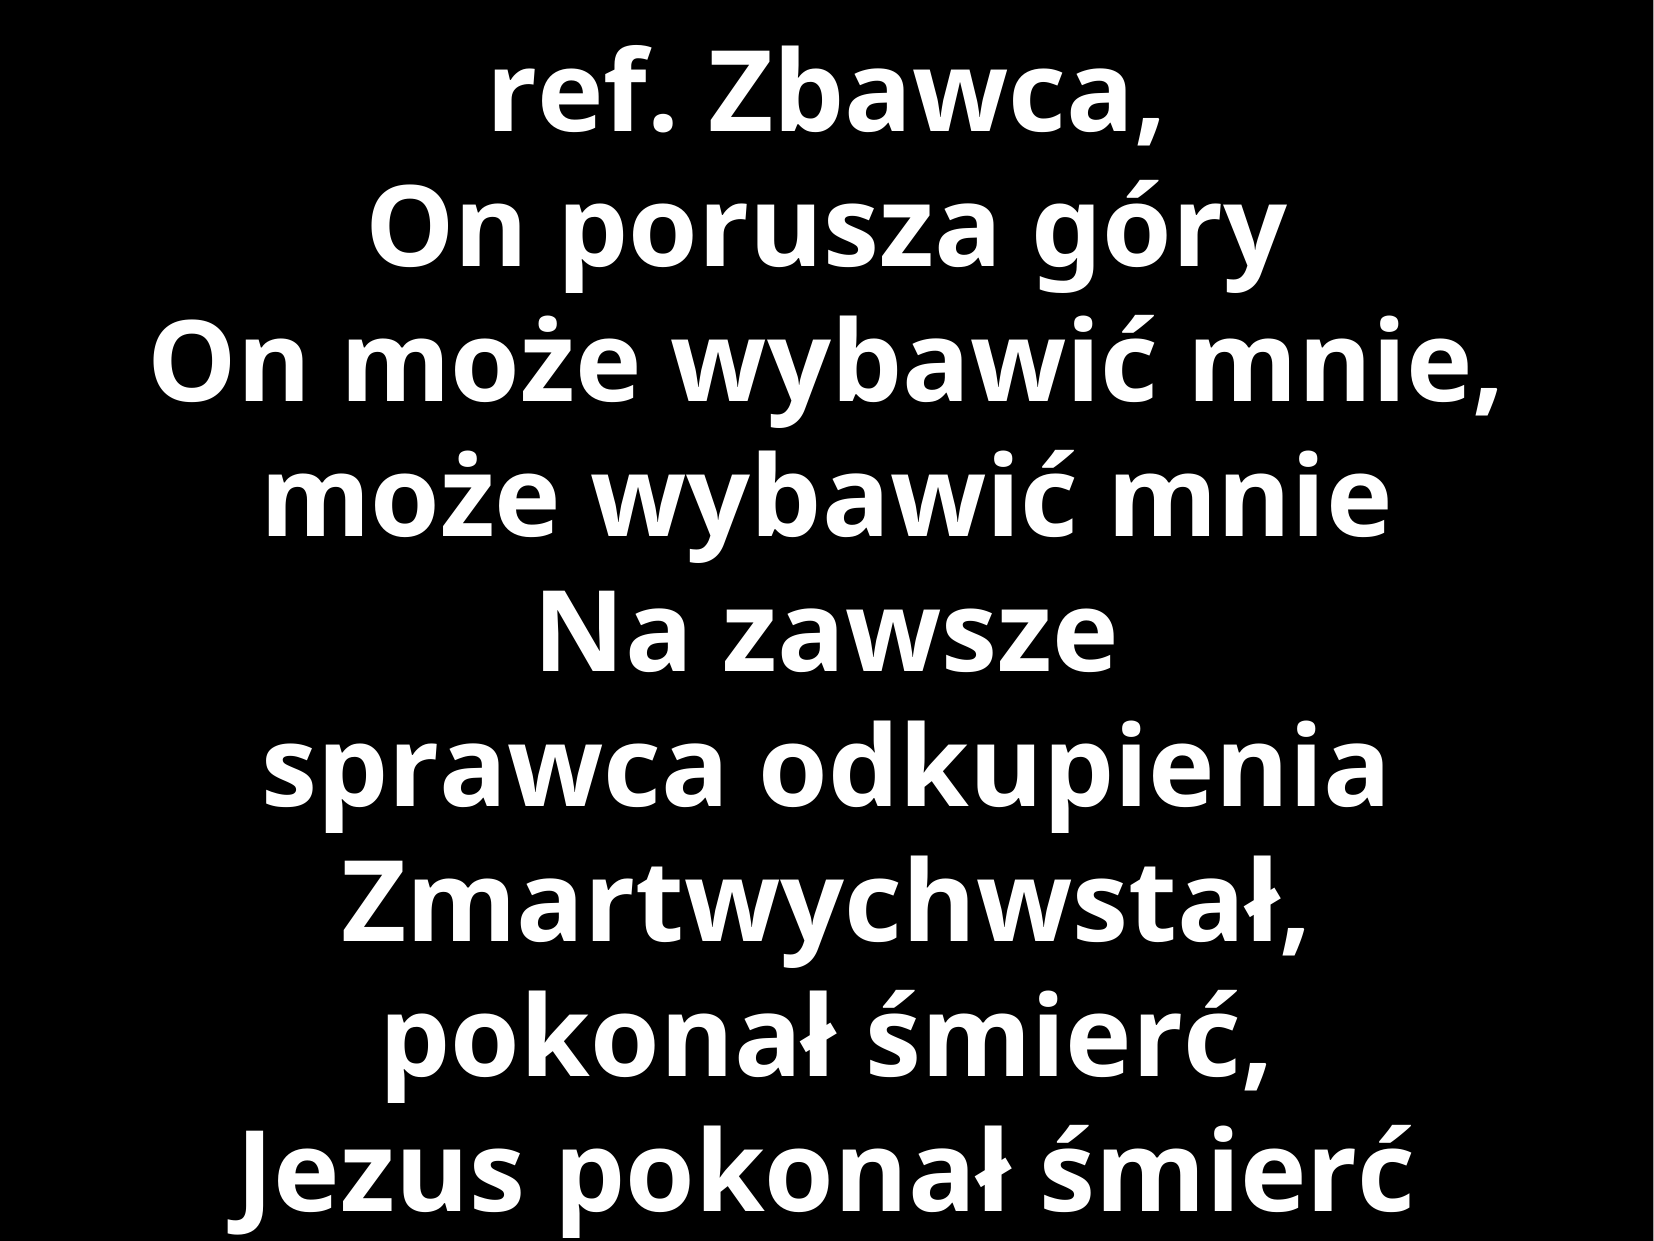

# ref. Zbawca, On porusza góry On może wybawić mnie, może wybawić mnie Na zawsze sprawca odkupienia Zmartwychwstał, pokonał śmierć, Jezus pokonał śmierć